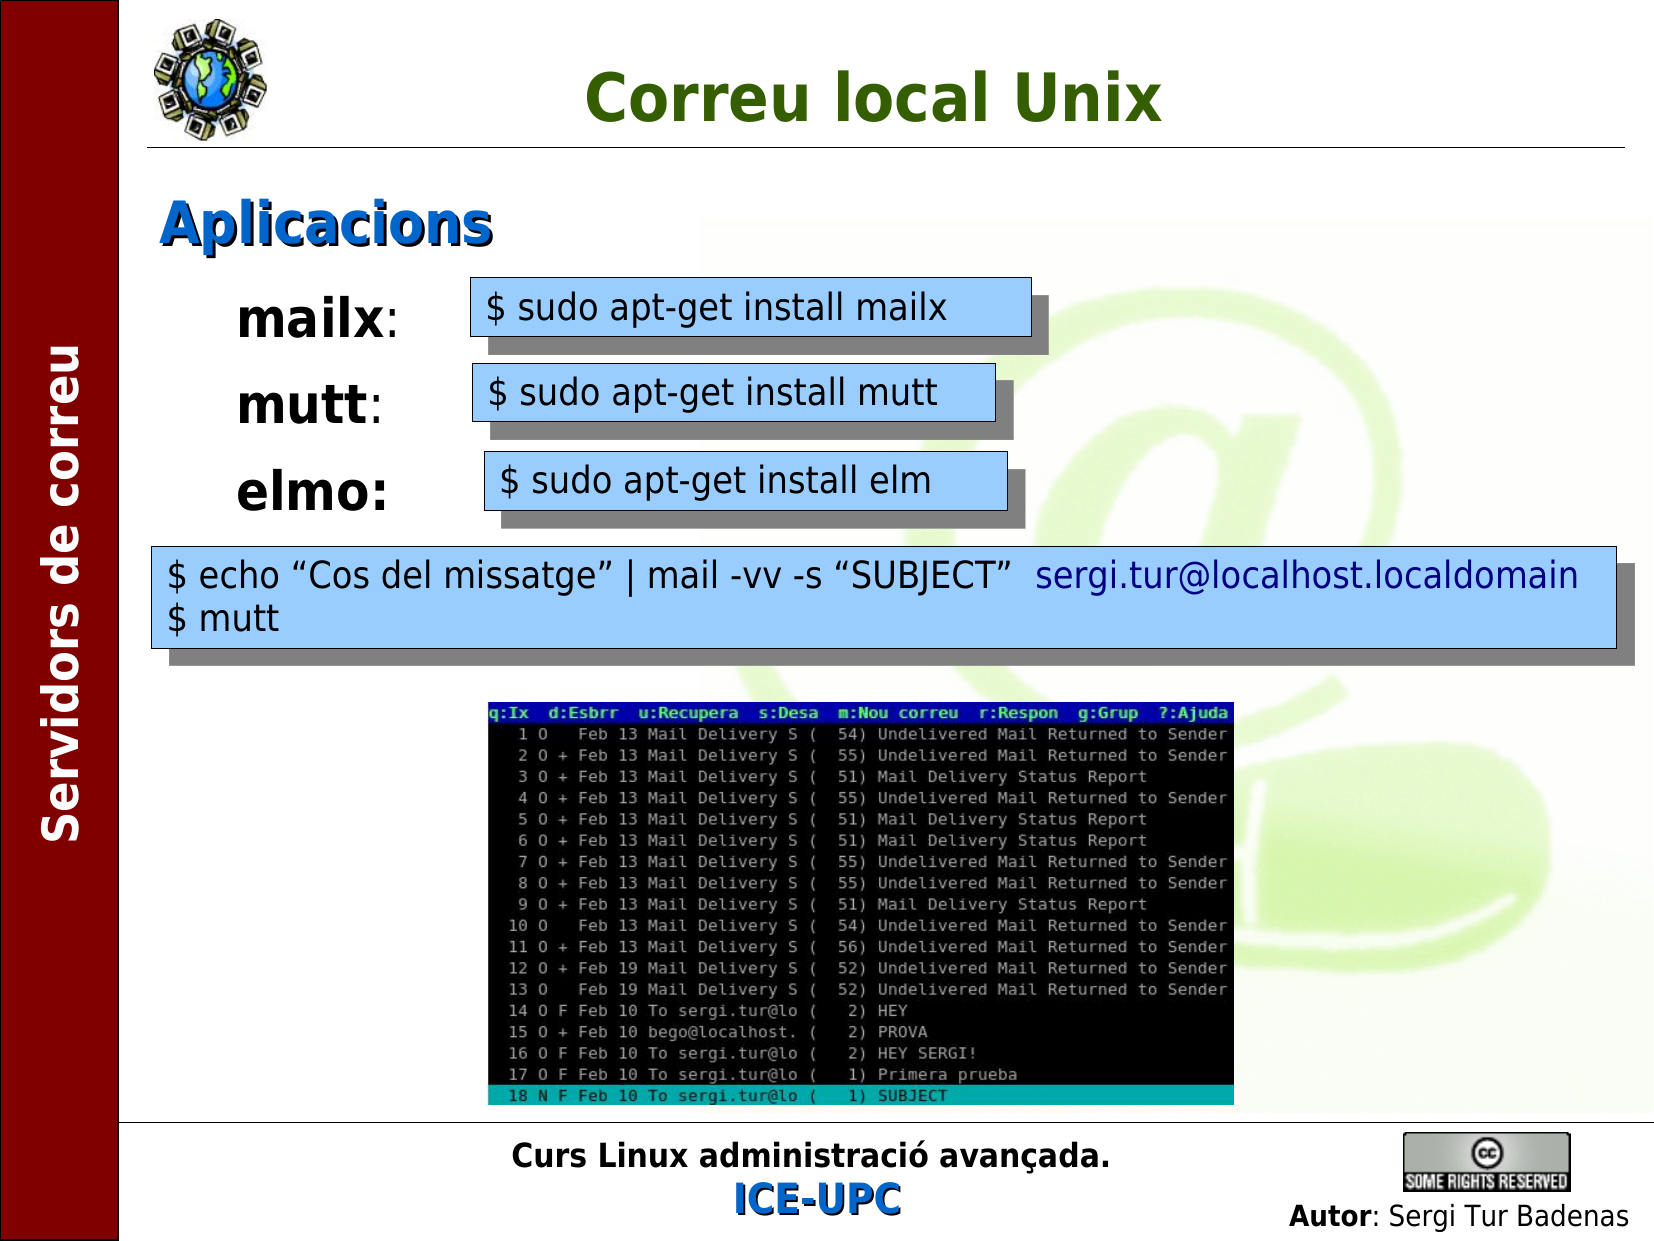

# Correu local Unix
Aplicacions
mailx:
mutt:
elmo:
$ sudo apt-get install mailx
$ sudo apt-get install mutt
$ sudo apt-get install elm
$ echo “Cos del missatge” | mail -vv -s “SUBJECT” sergi.tur@localhost.localdomain
$ mutt